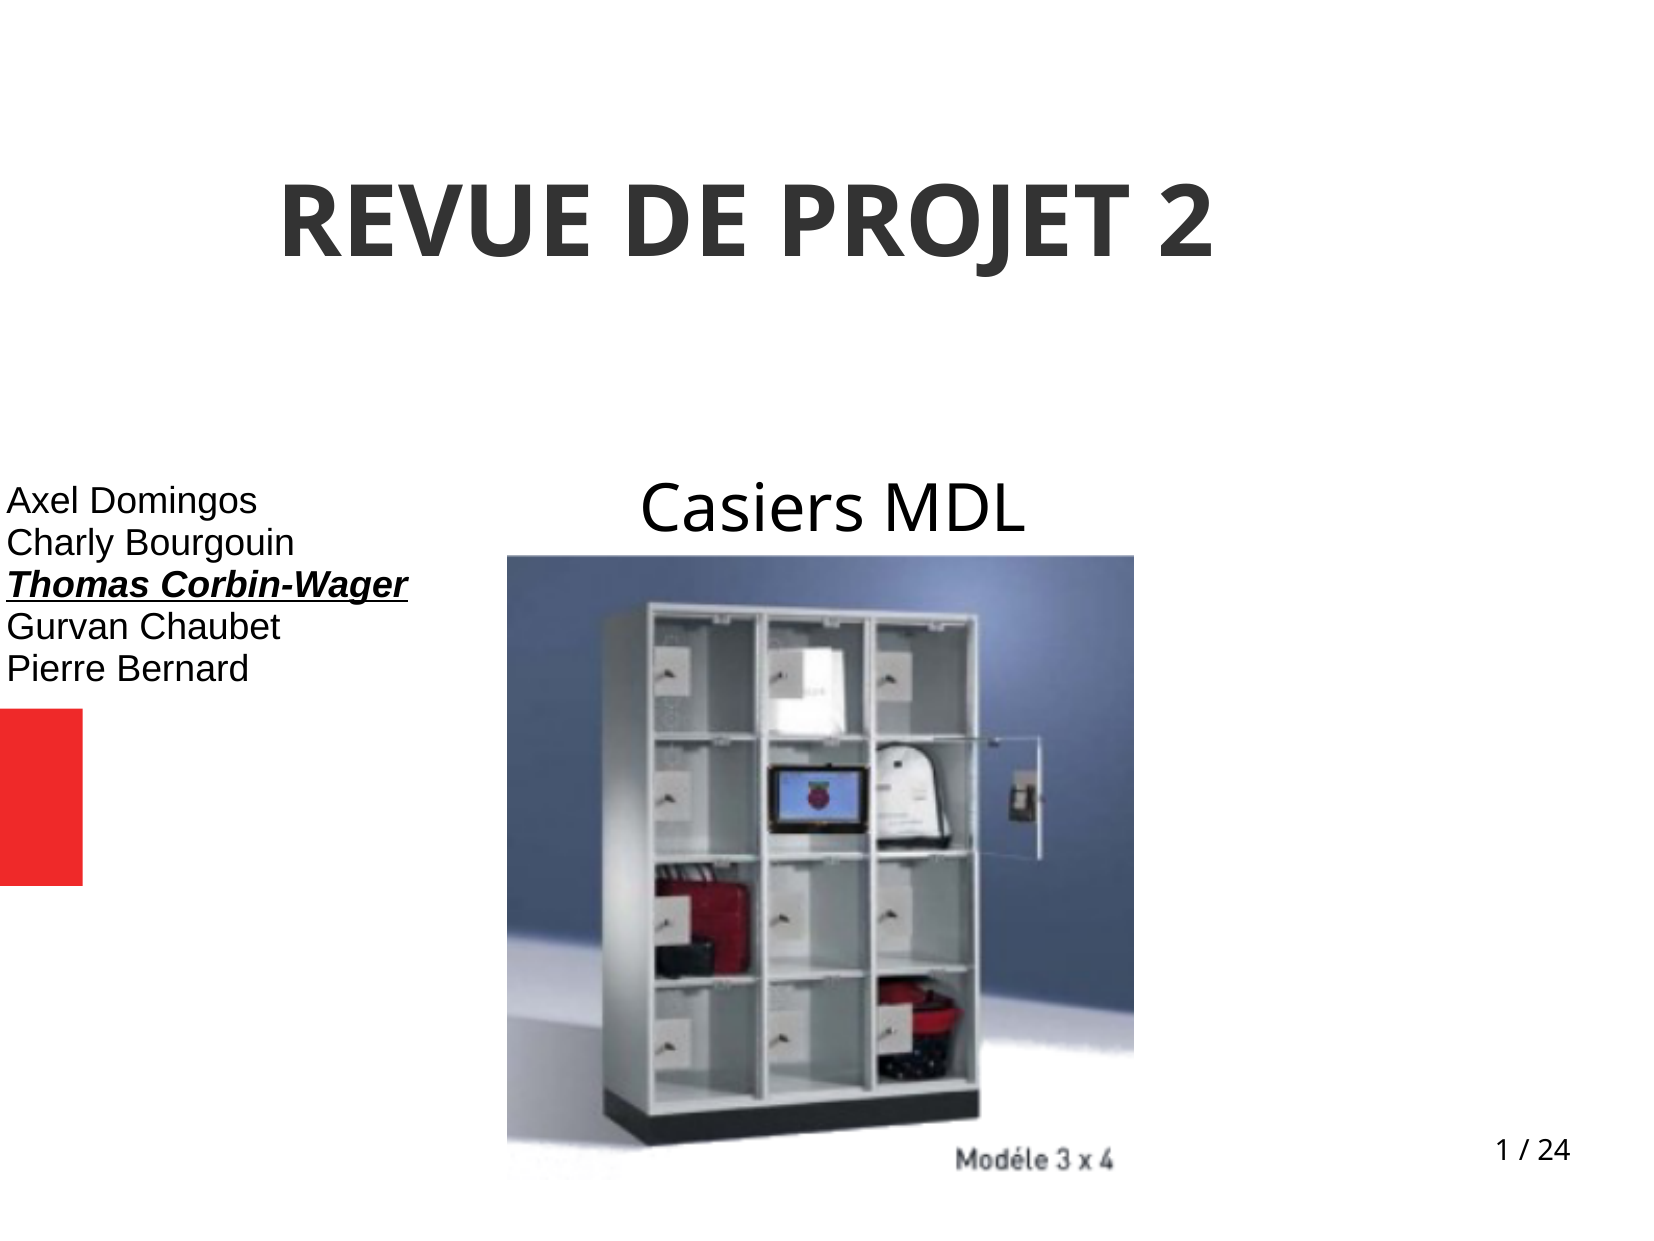

# REVUE DE PROJET 2
Casiers MDL
Axel Domingos
Charly Bourgouin
Thomas Corbin-Wager
Gurvan Chaubet
Pierre Bernard
1